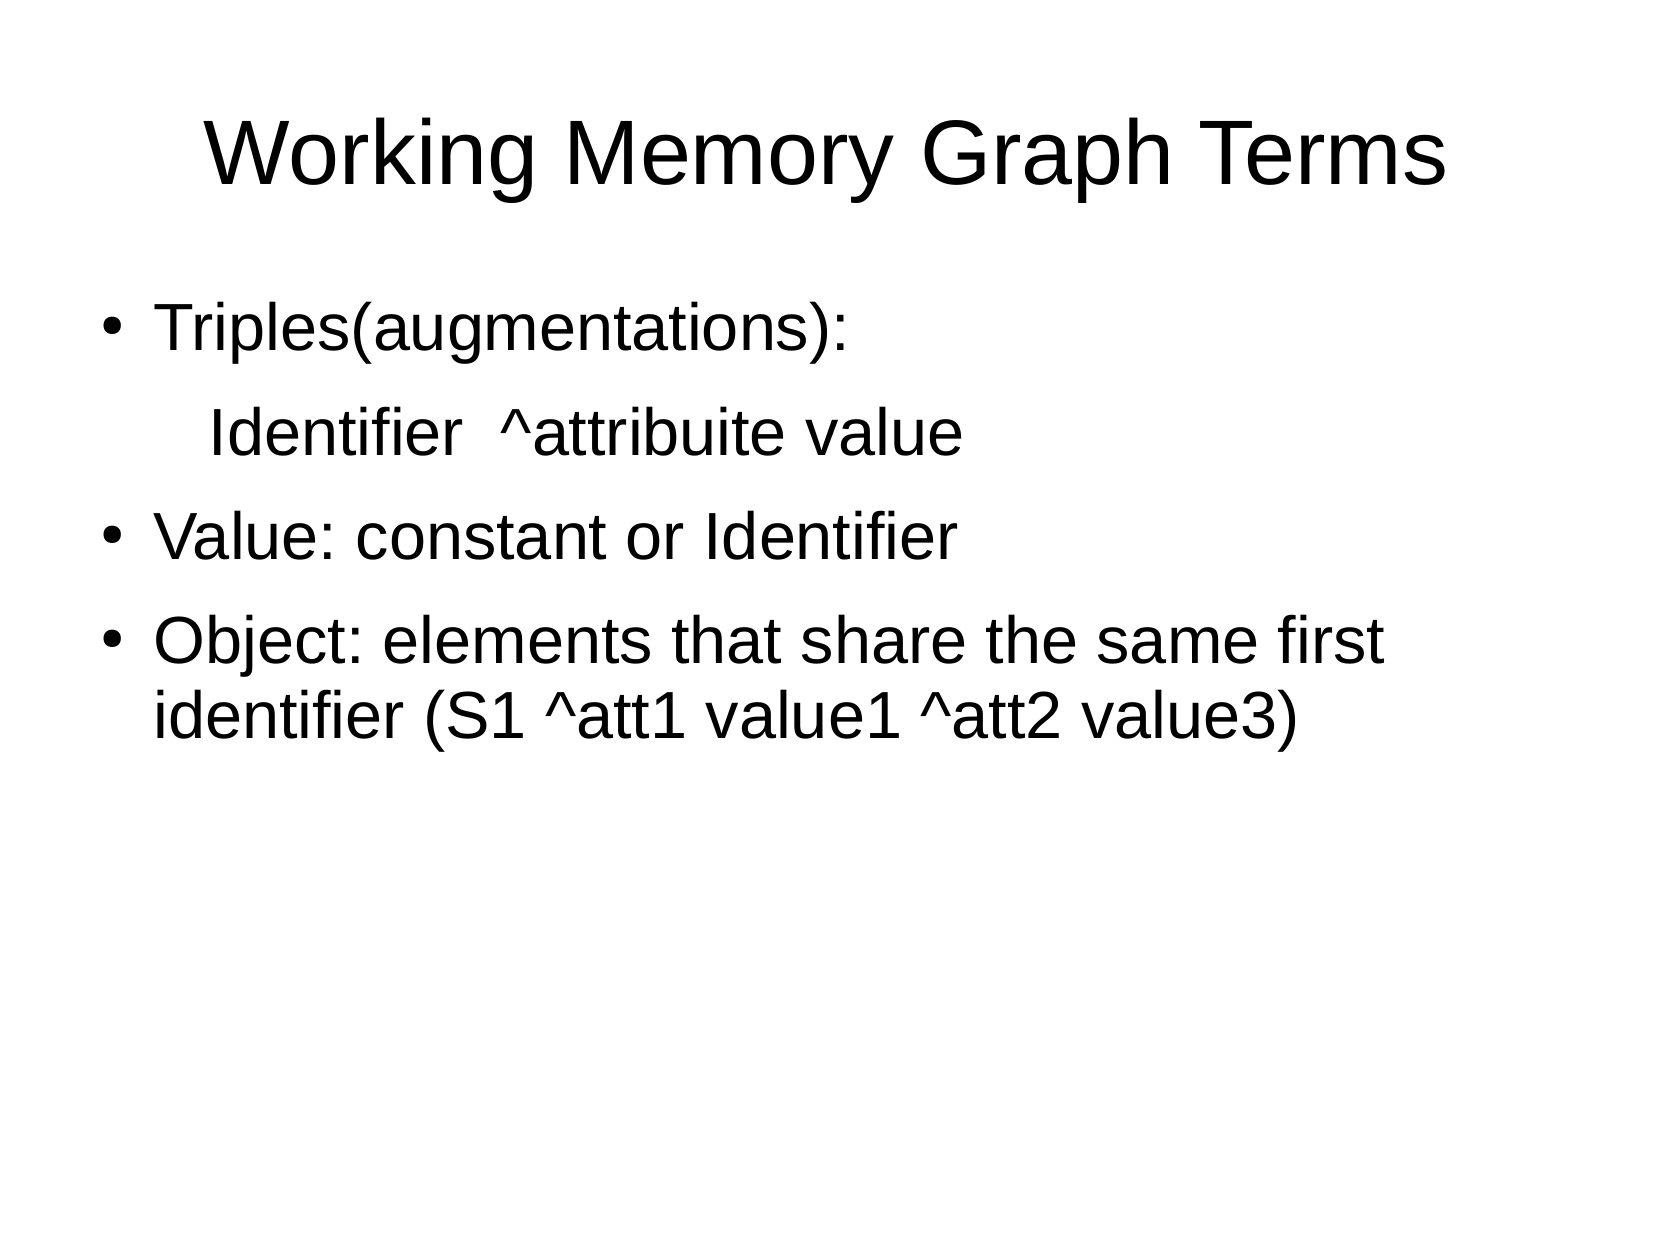

# Working Memory Graph Terms
Triples(augmentations):
 Identifier ^attribuite value
Value: constant or Identifier
Object: elements that share the same first identifier (S1 ^att1 value1 ^att2 value3)